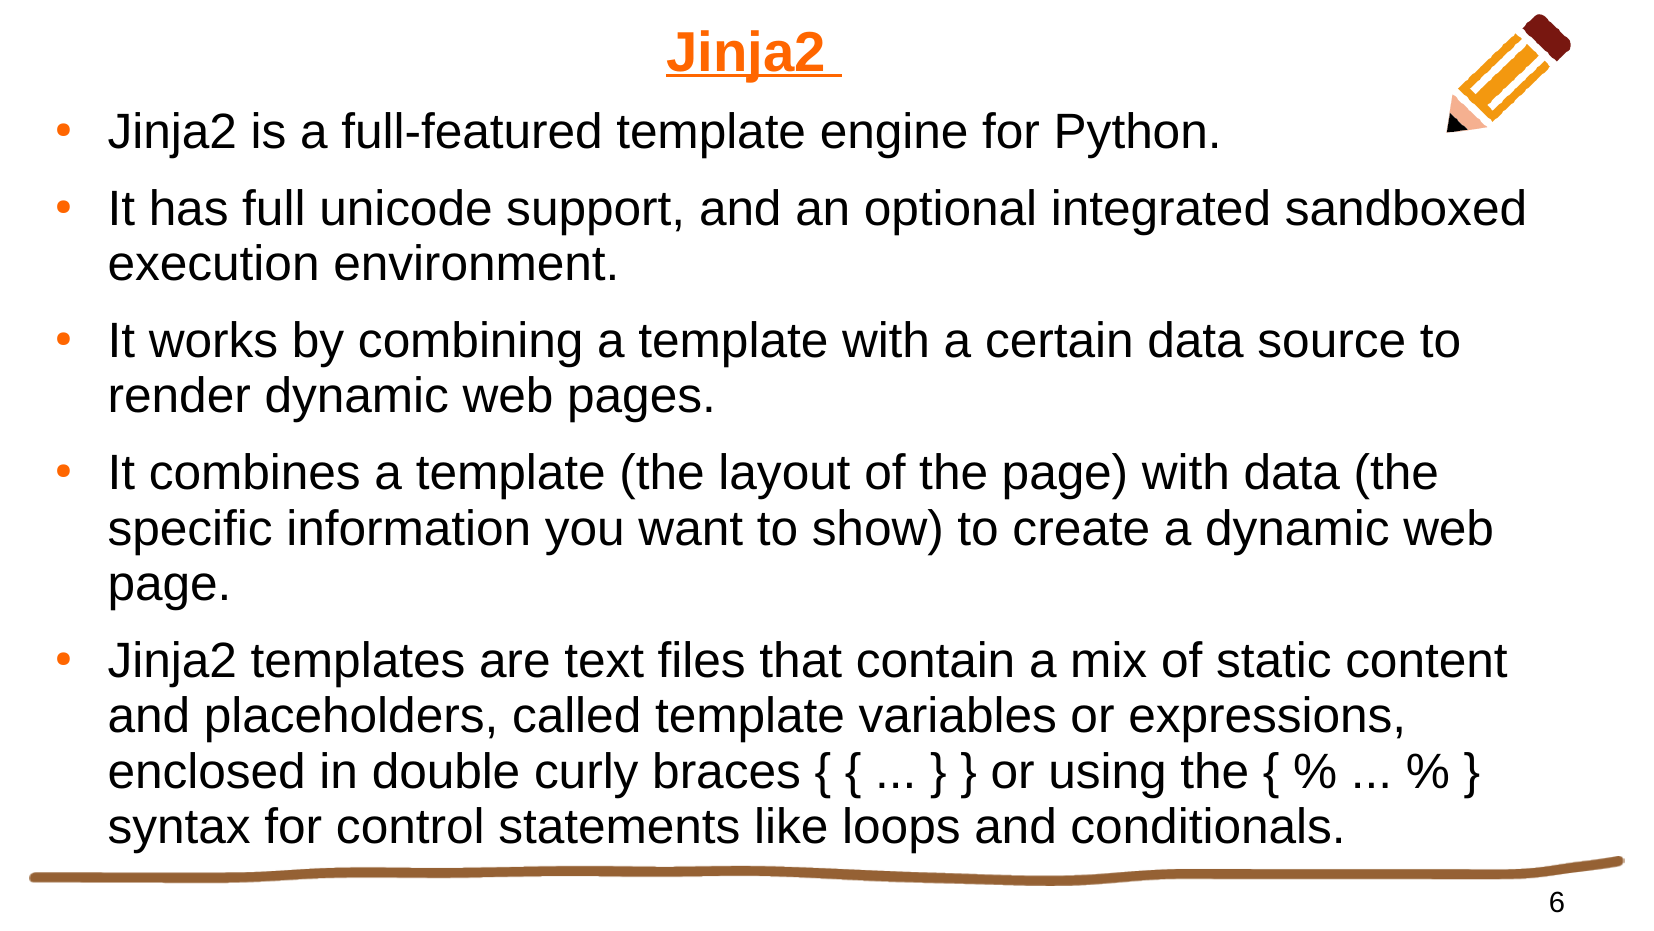

# Jinja2
Jinja2 is a full-featured template engine for Python.
It has full unicode support, and an optional integrated sandboxed execution environment.
It works by combining a template with a certain data source to render dynamic web pages.
It combines a template (the layout of the page) with data (the specific information you want to show) to create a dynamic web page.
Jinja2 templates are text files that contain a mix of static content and placeholders, called template variables or expressions, enclosed in double curly braces { { ... } } or using the { % ... % } syntax for control statements like loops and conditionals.
6